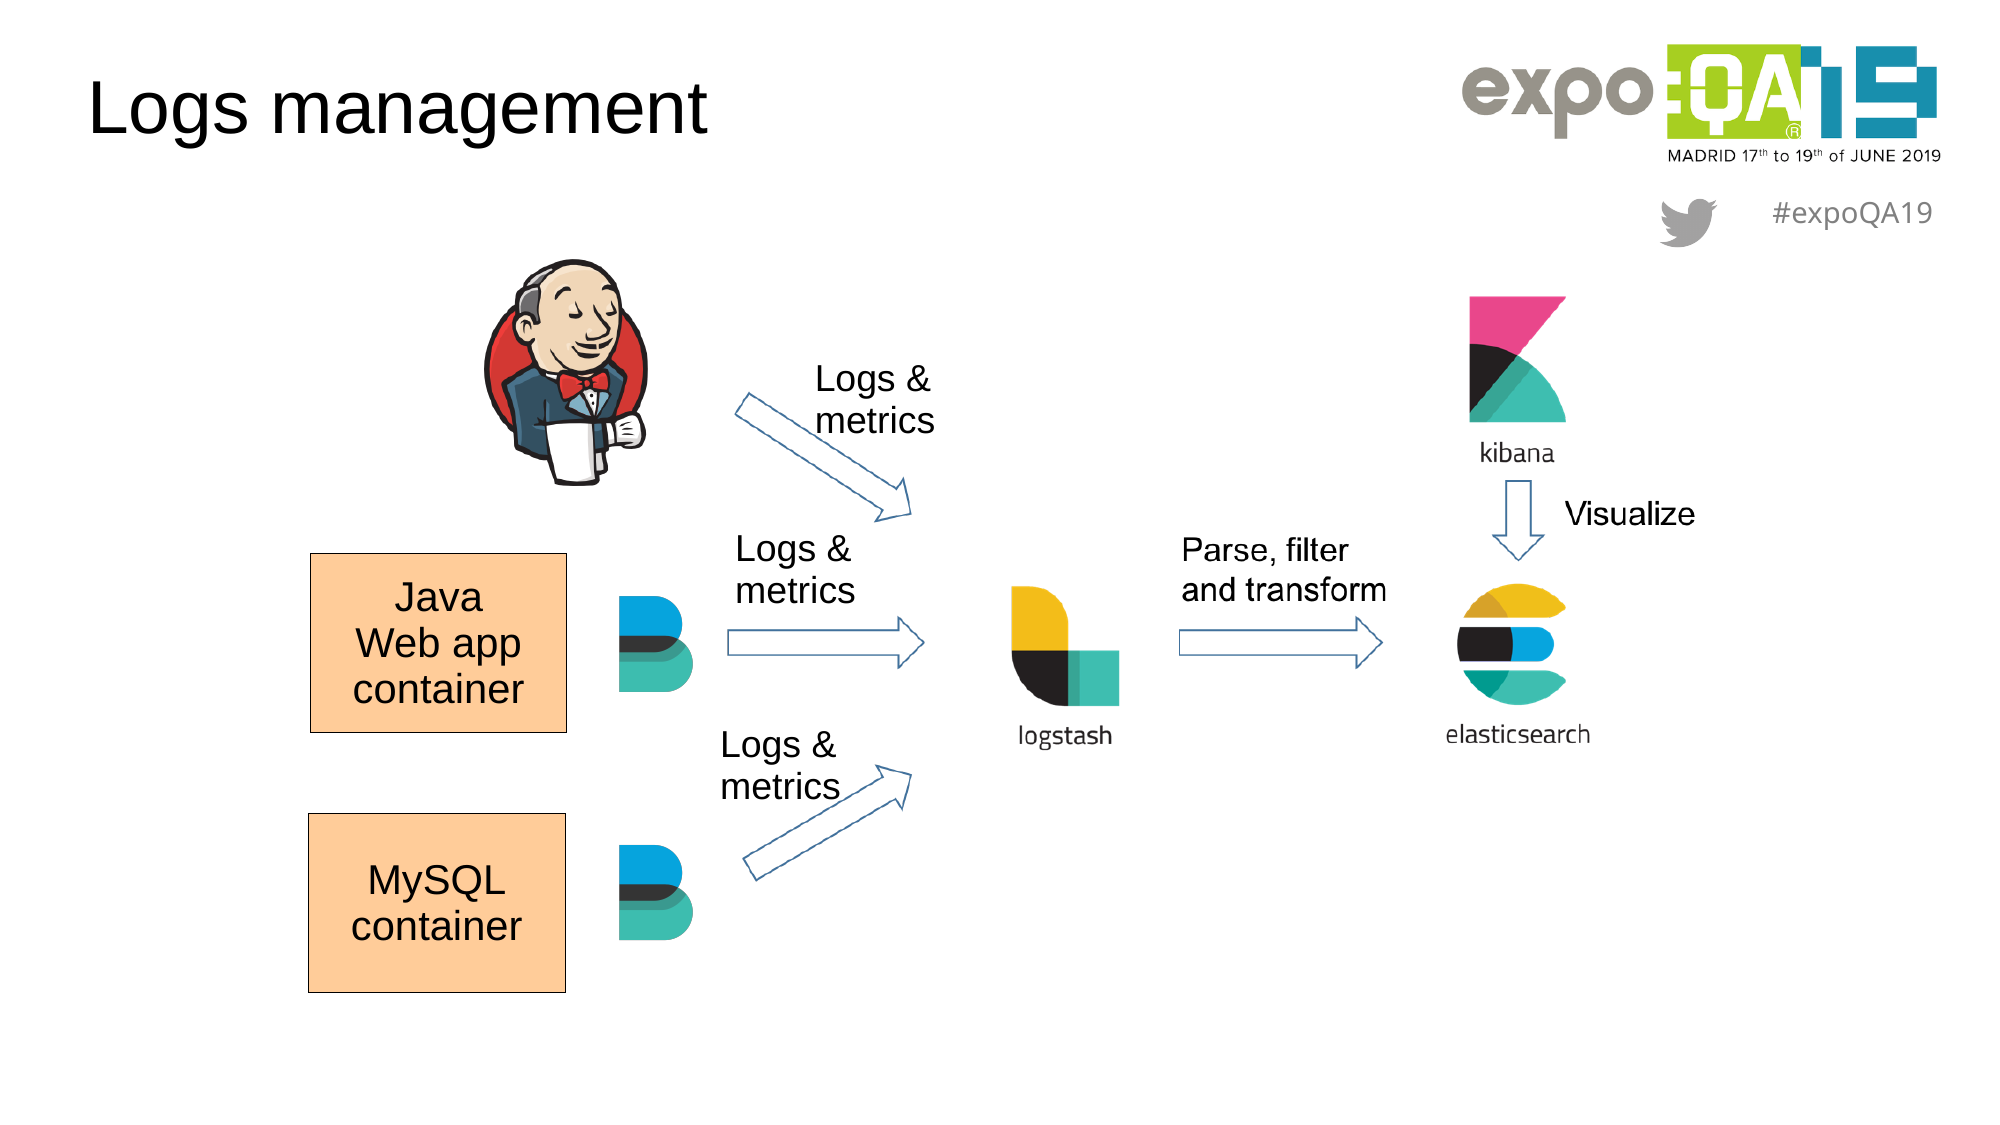

# Logs management
Logs &
metrics
Logs &
metrics
Java
Web app
container
Logs &
metrics
MySQL
container